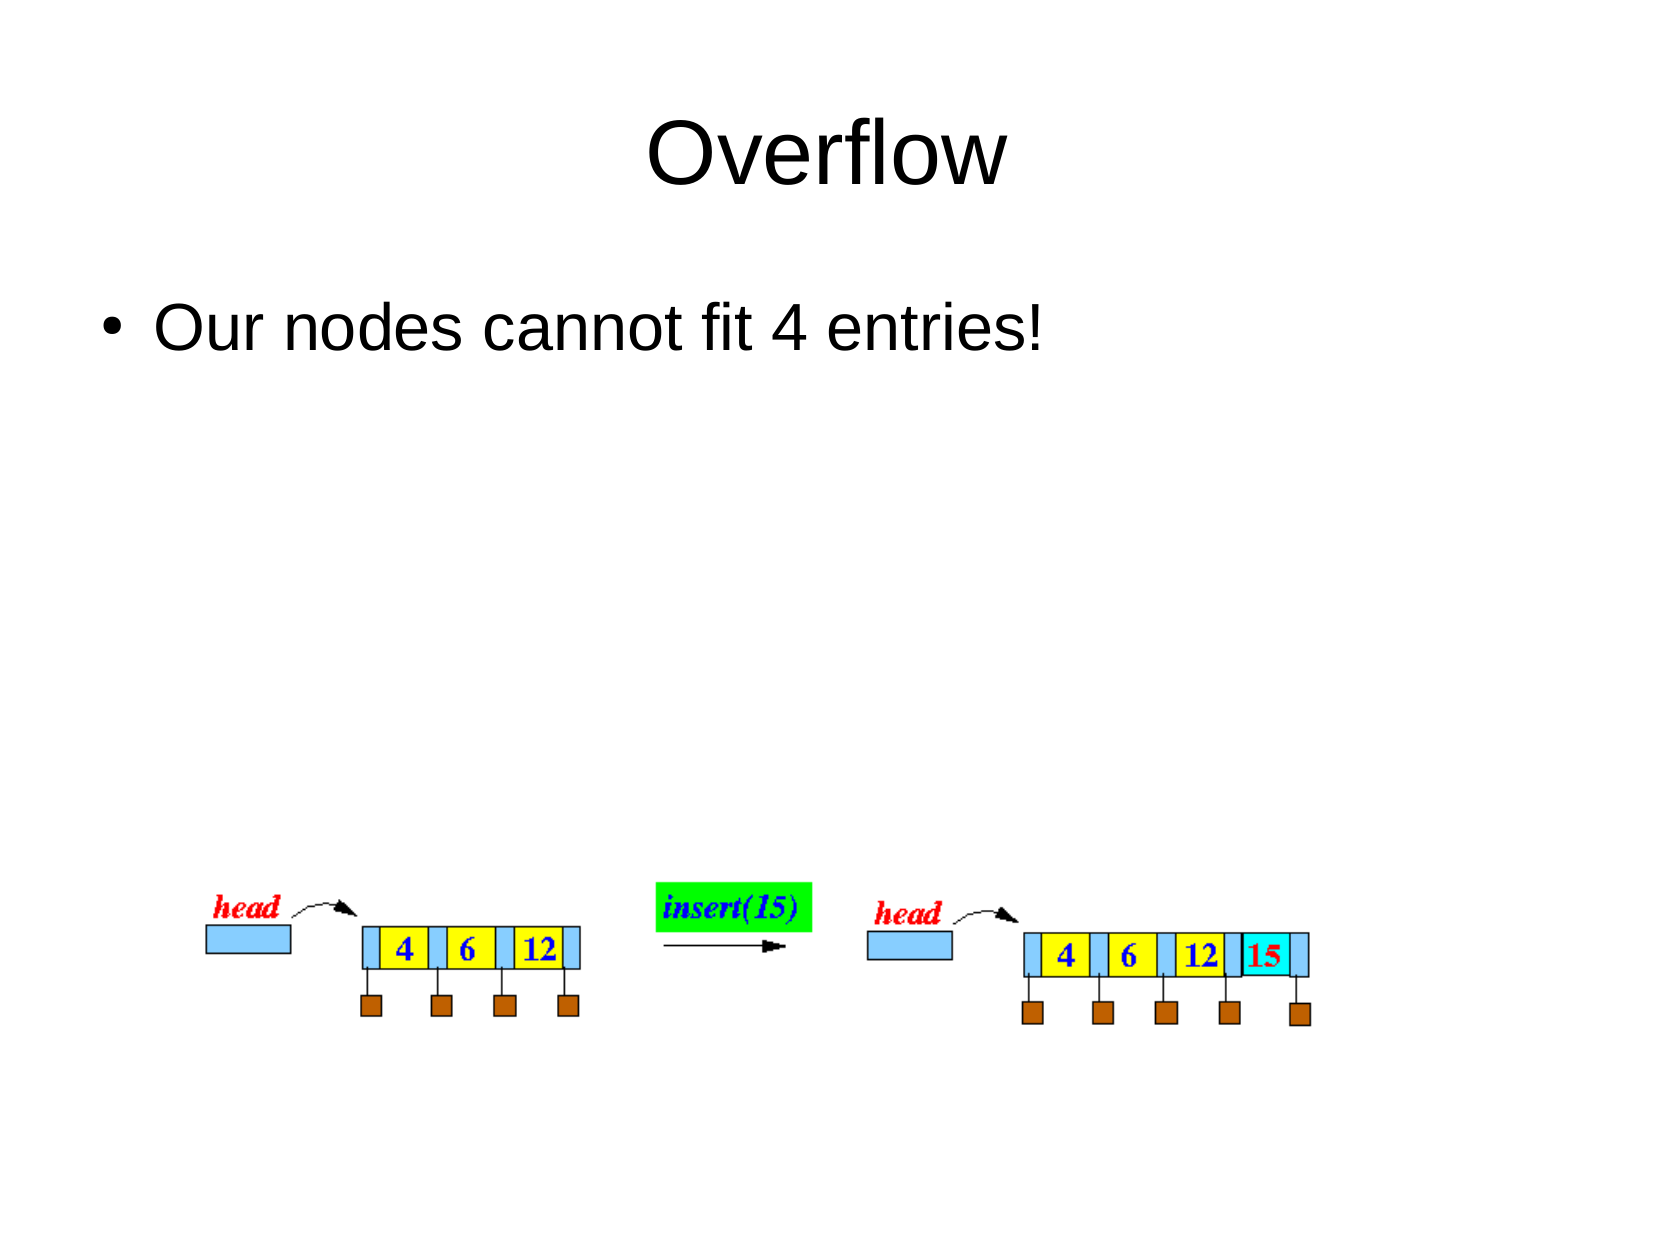

# Overflow
Our nodes cannot fit 4 entries!